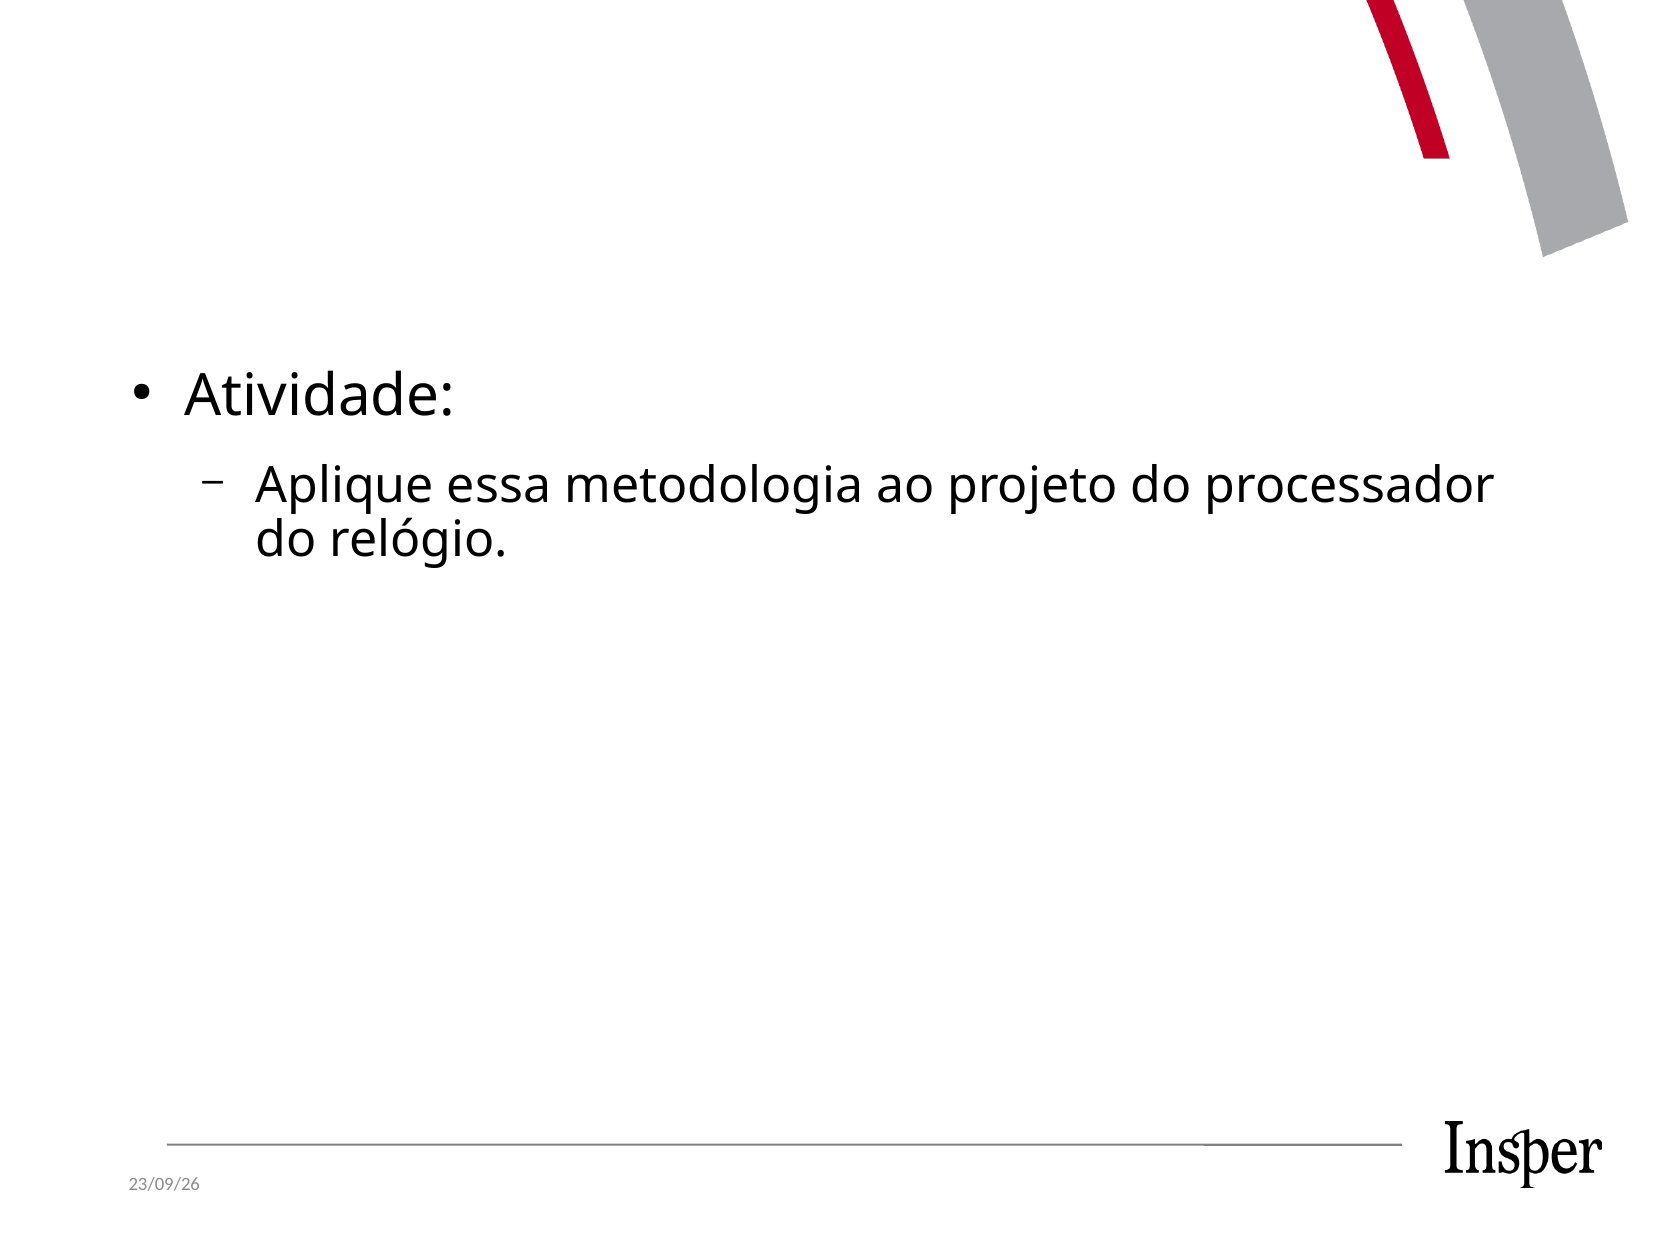

# Atividade:
Aplique essa metodologia ao projeto do processador do relógio.